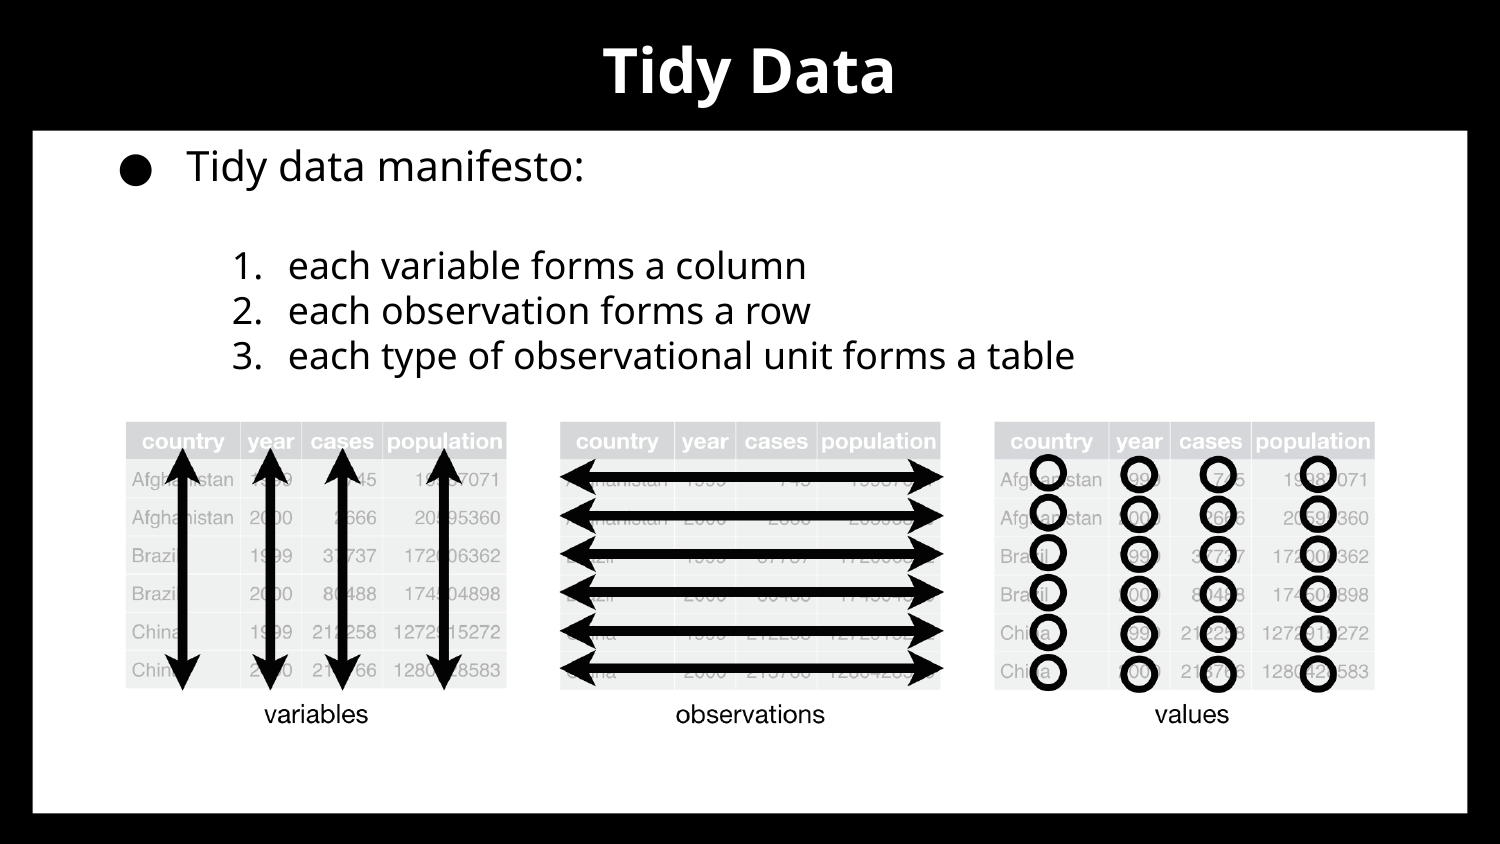

Tidy Data
 Tidy data manifesto:
each variable forms a column
each observation forms a row
each type of observational unit forms a table